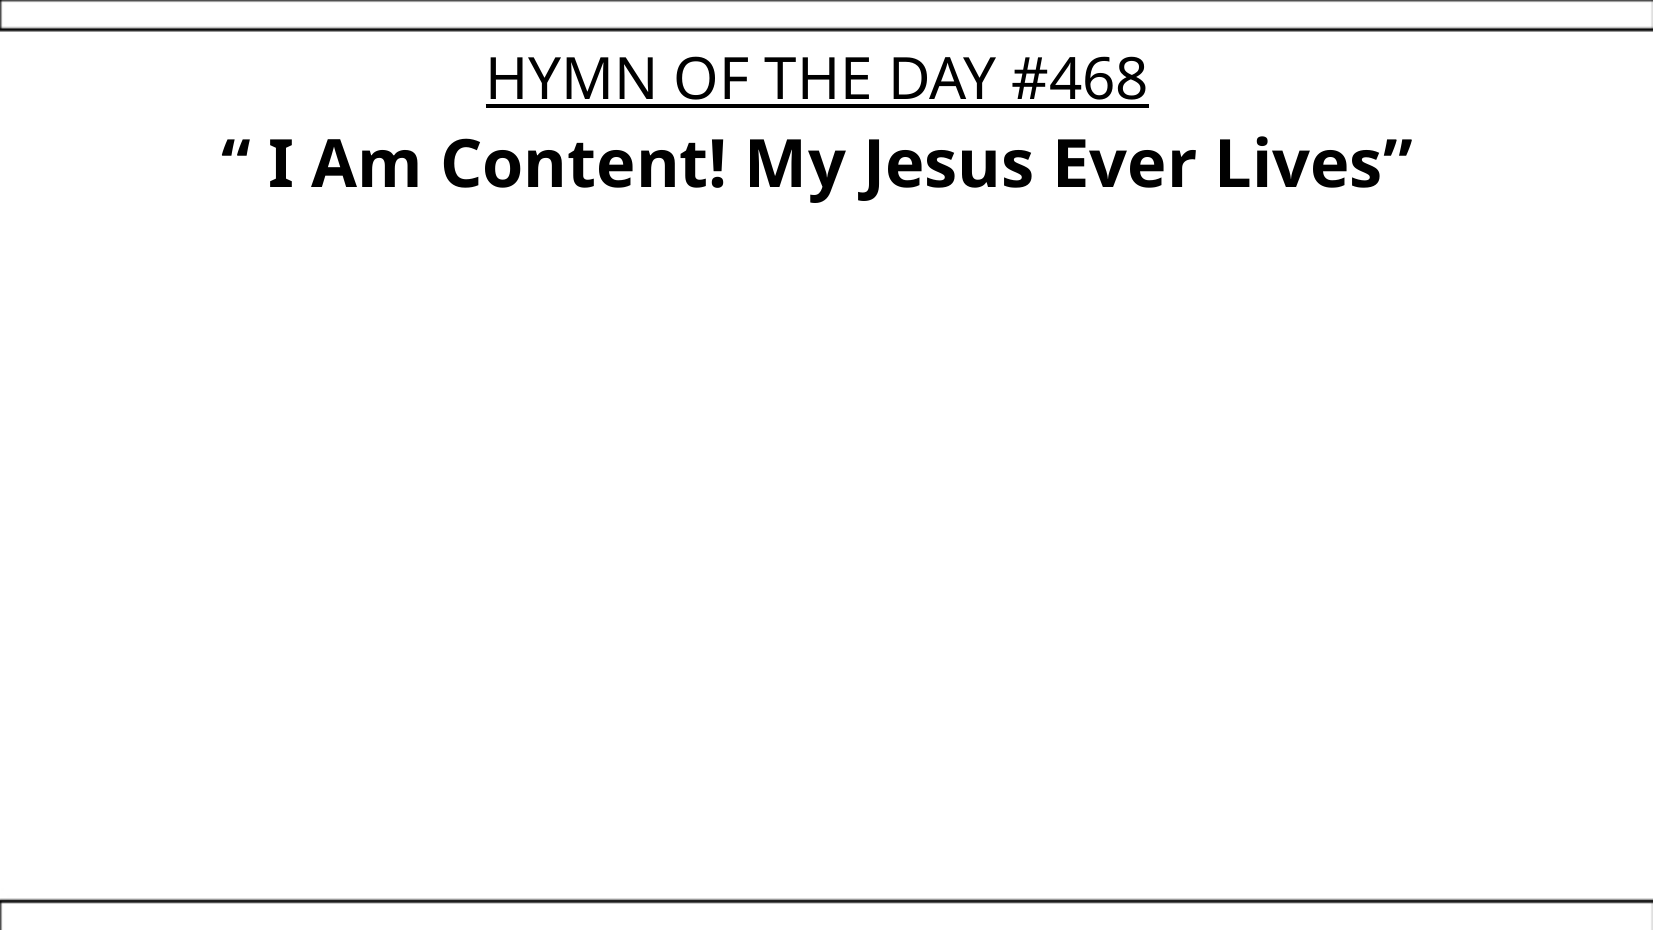

HYMN OF THE DAY #468
“ I Am Content! My Jesus Ever Lives”